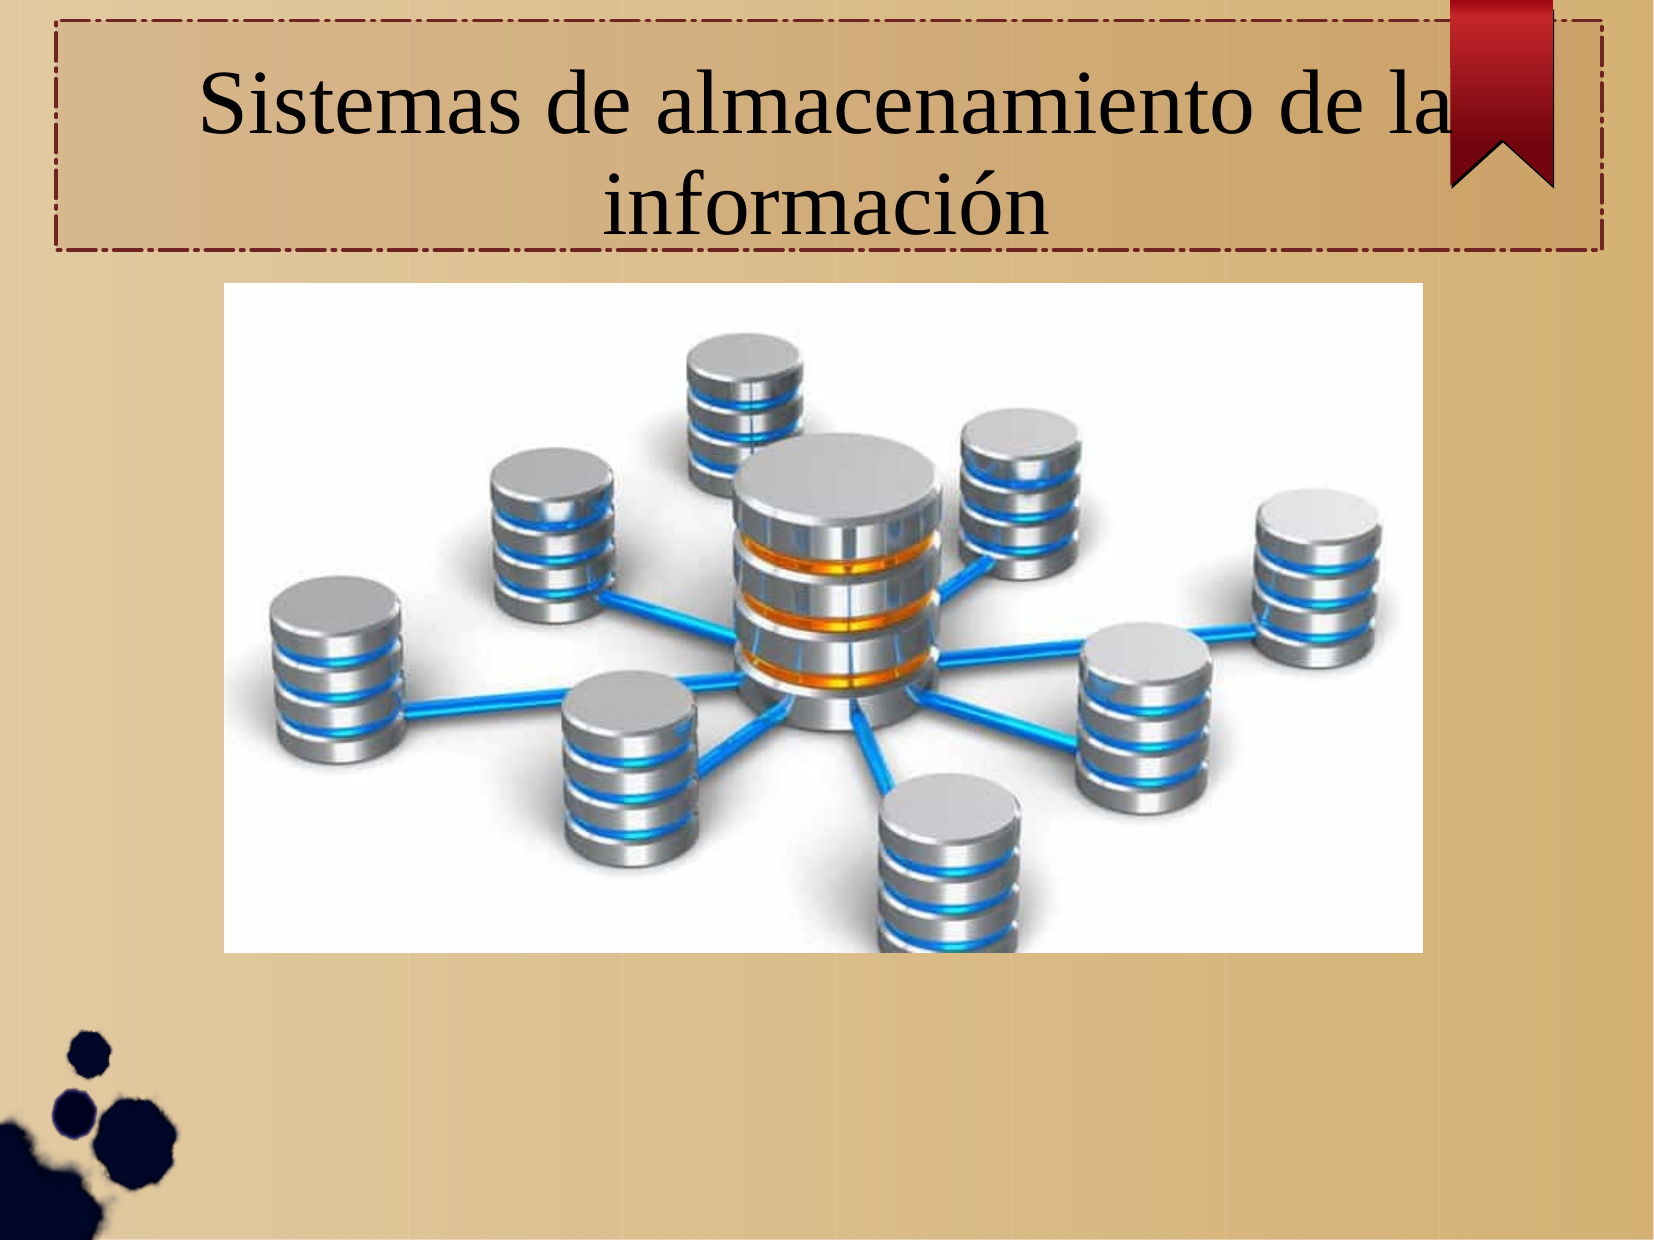

# Sistemas de almacenamiento de la información